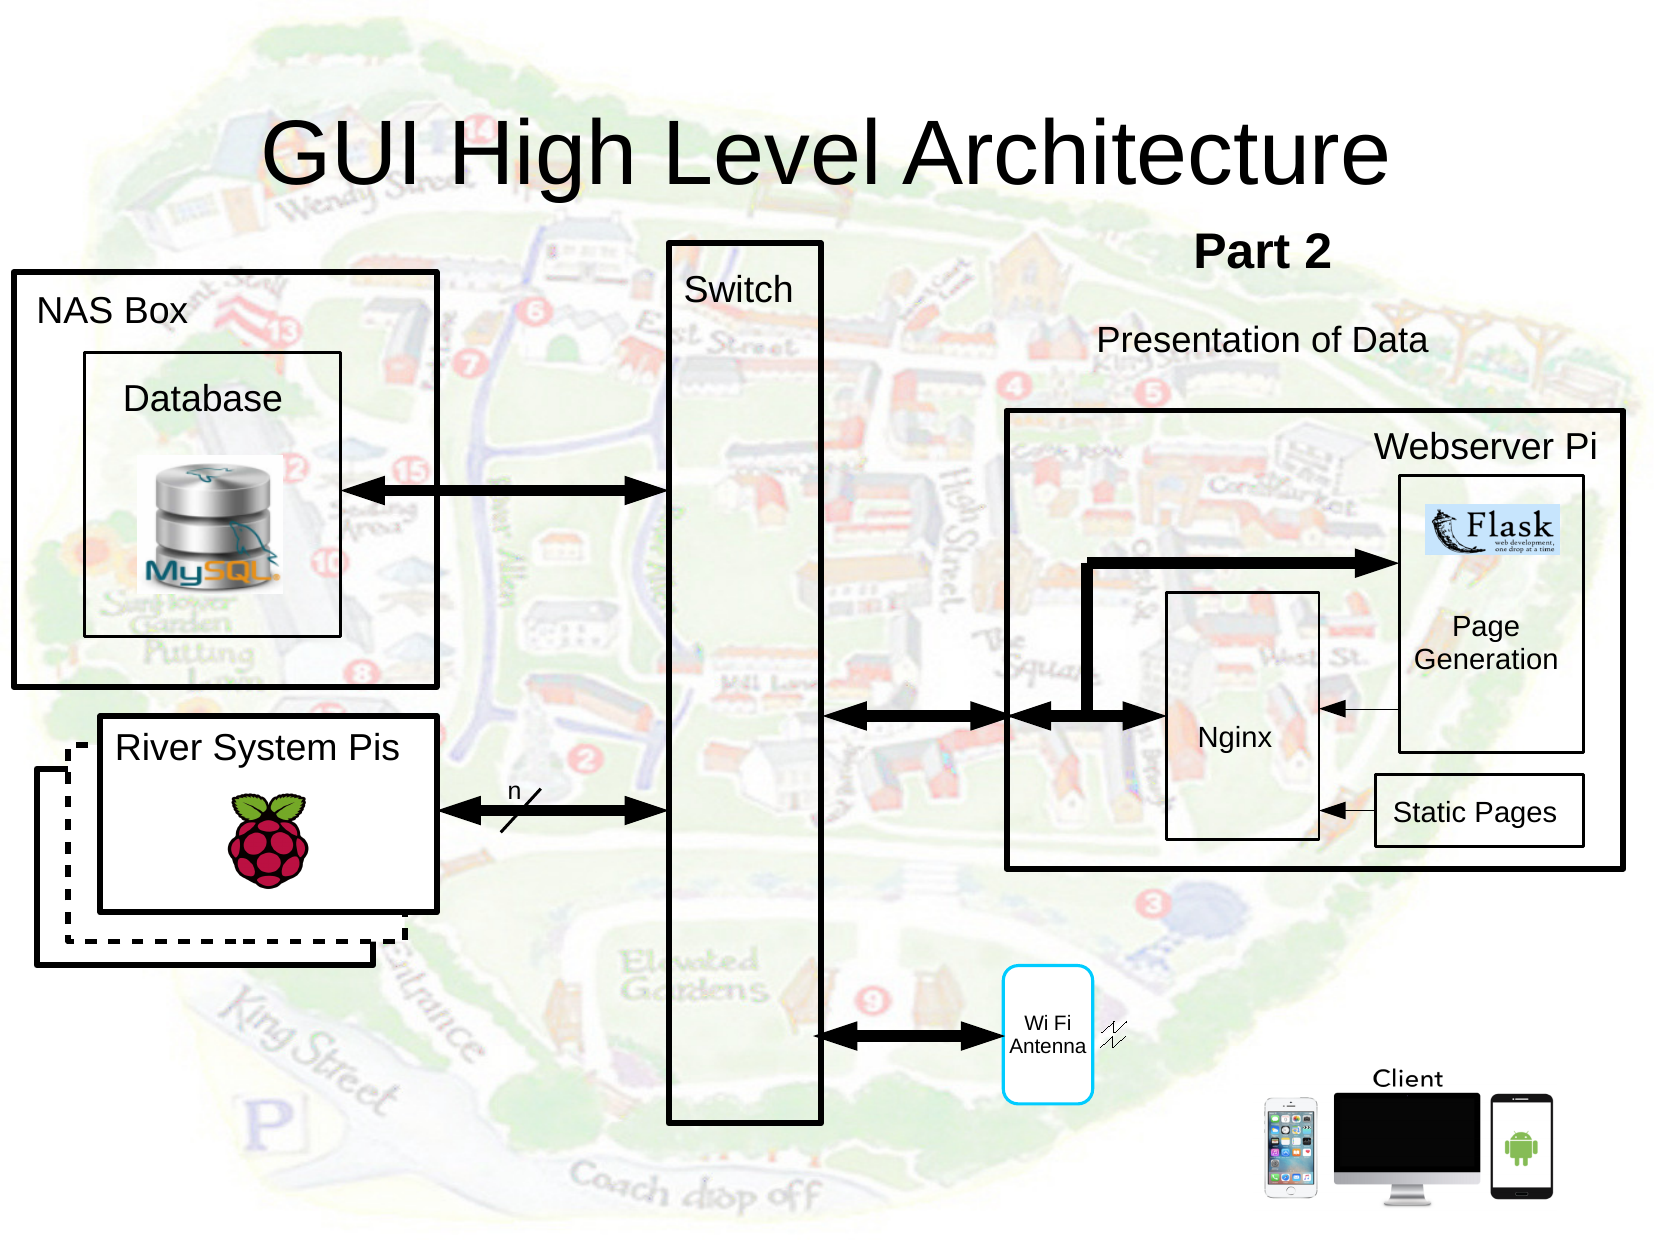

# GUI High Level Architecture
Part 2
Presentation of Data
Switch
NAS Box
Database
Webserver Pi
Page
Generation
Nginx
River System Pis
n
Static Pages
Wi Fi
Antenna